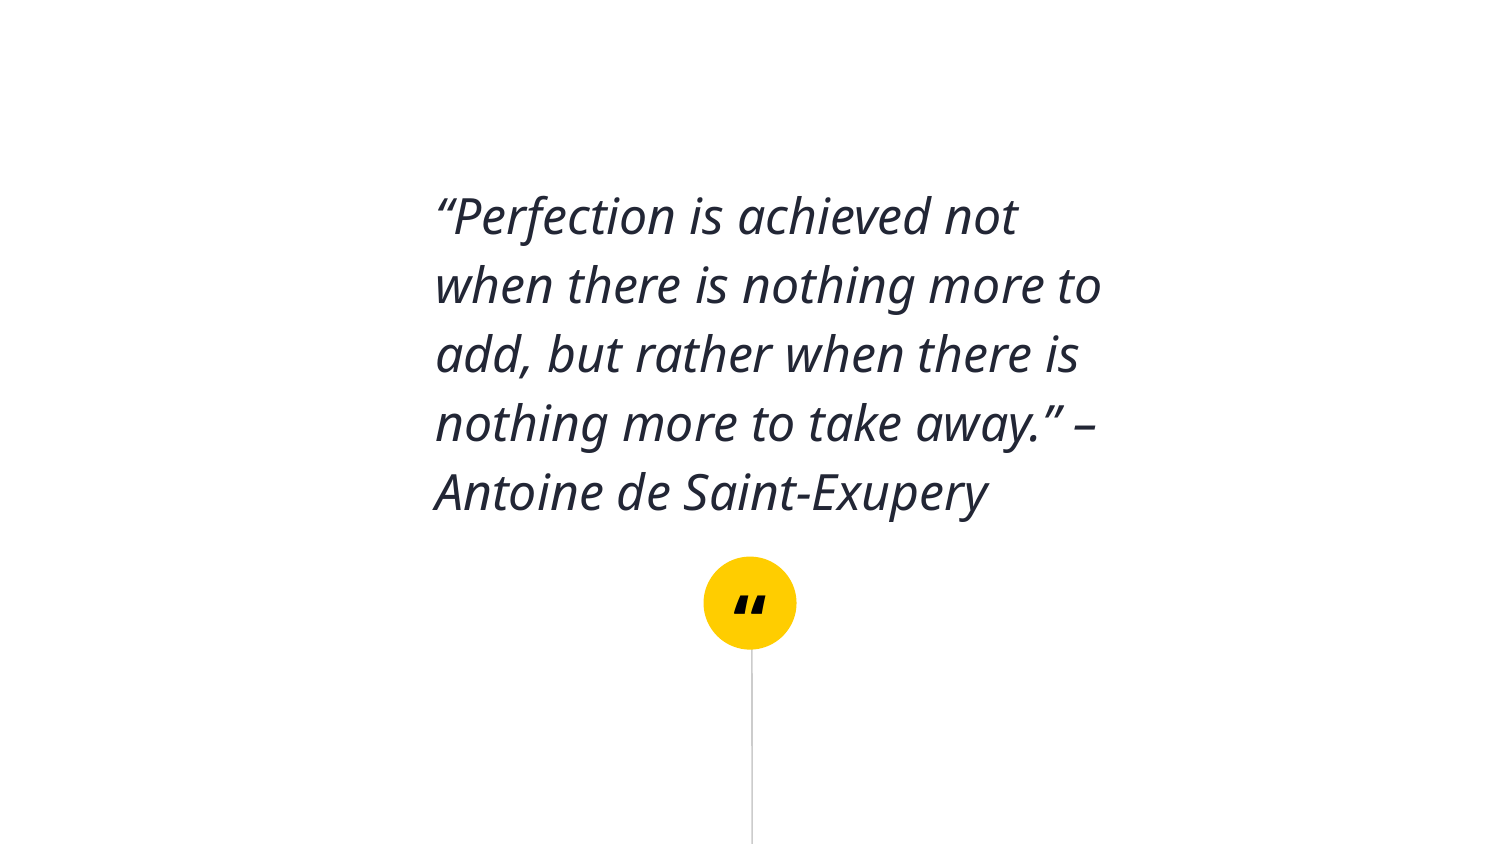

# “Perfection is achieved not when there is nothing more to add, but rather when there is nothing more to take away.” – Antoine de Saint-Exupery